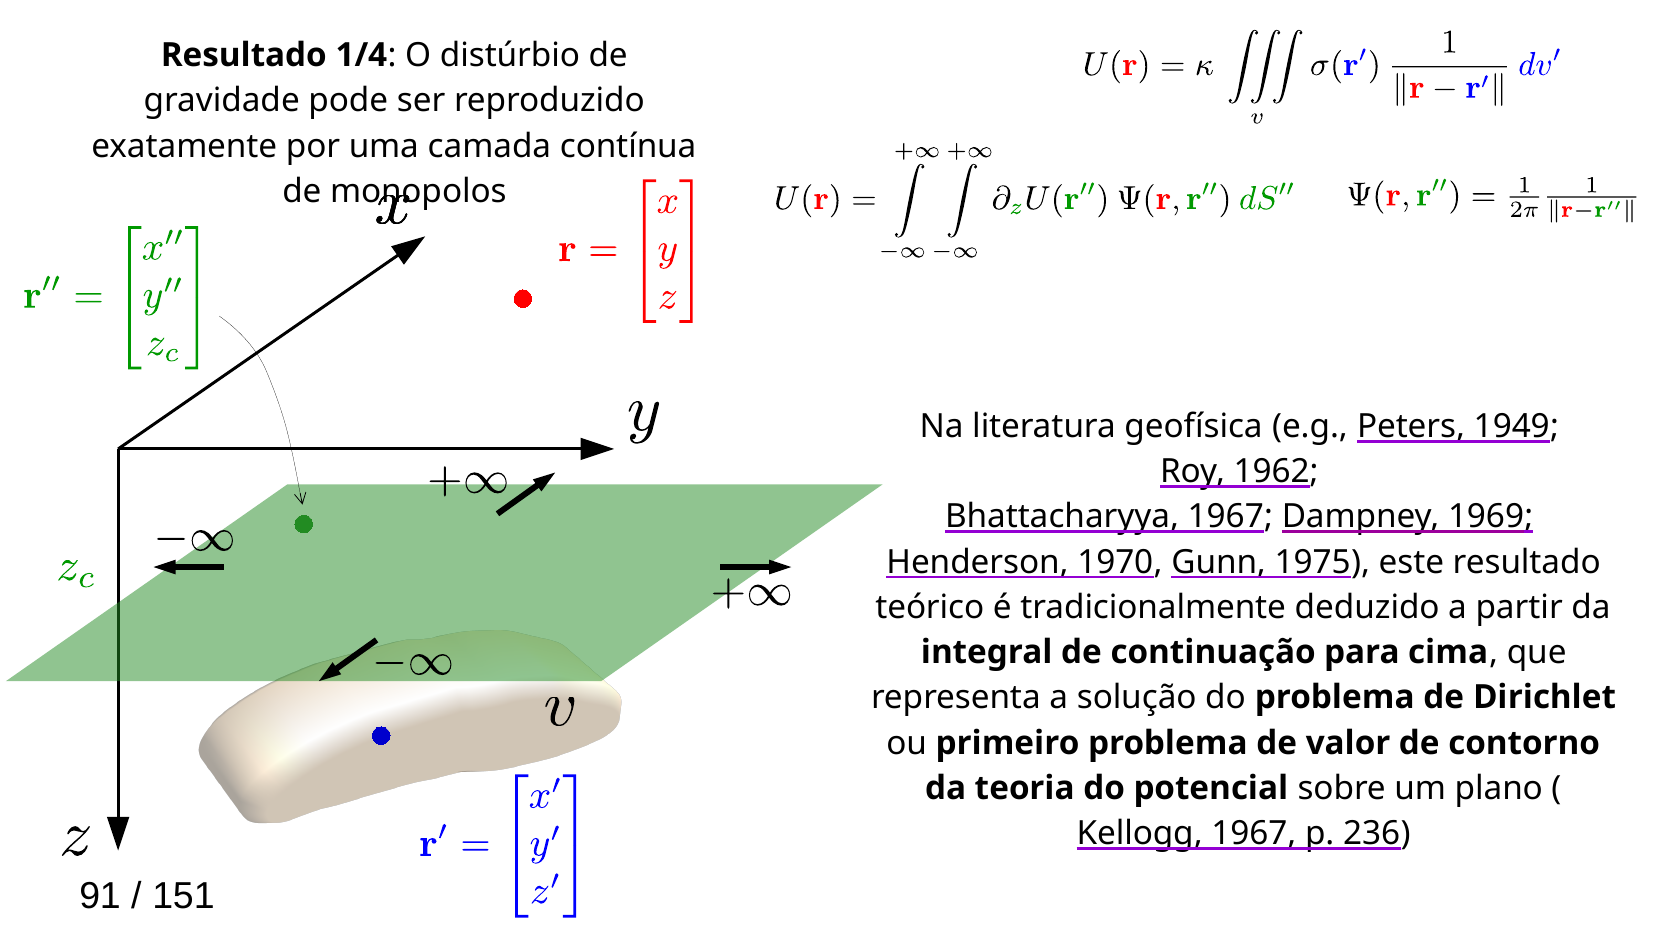

Resultado 1/4: O distúrbio de gravidade pode ser reproduzido exatamente por uma camada contínua de monopolos
Na literatura geofísica (e.g., Peters, 1949; Roy, 1962;
Bhattacharyya, 1967; Dampney, 1969; Henderson, 1970, Gunn, 1975), este resultado teórico é tradicionalmente deduzido a partir da integral de continuação para cima, que representa a solução do problema de Dirichlet ou primeiro problema de valor de contorno da teoria do potencial sobre um plano (Kellogg, 1967, p. 236)